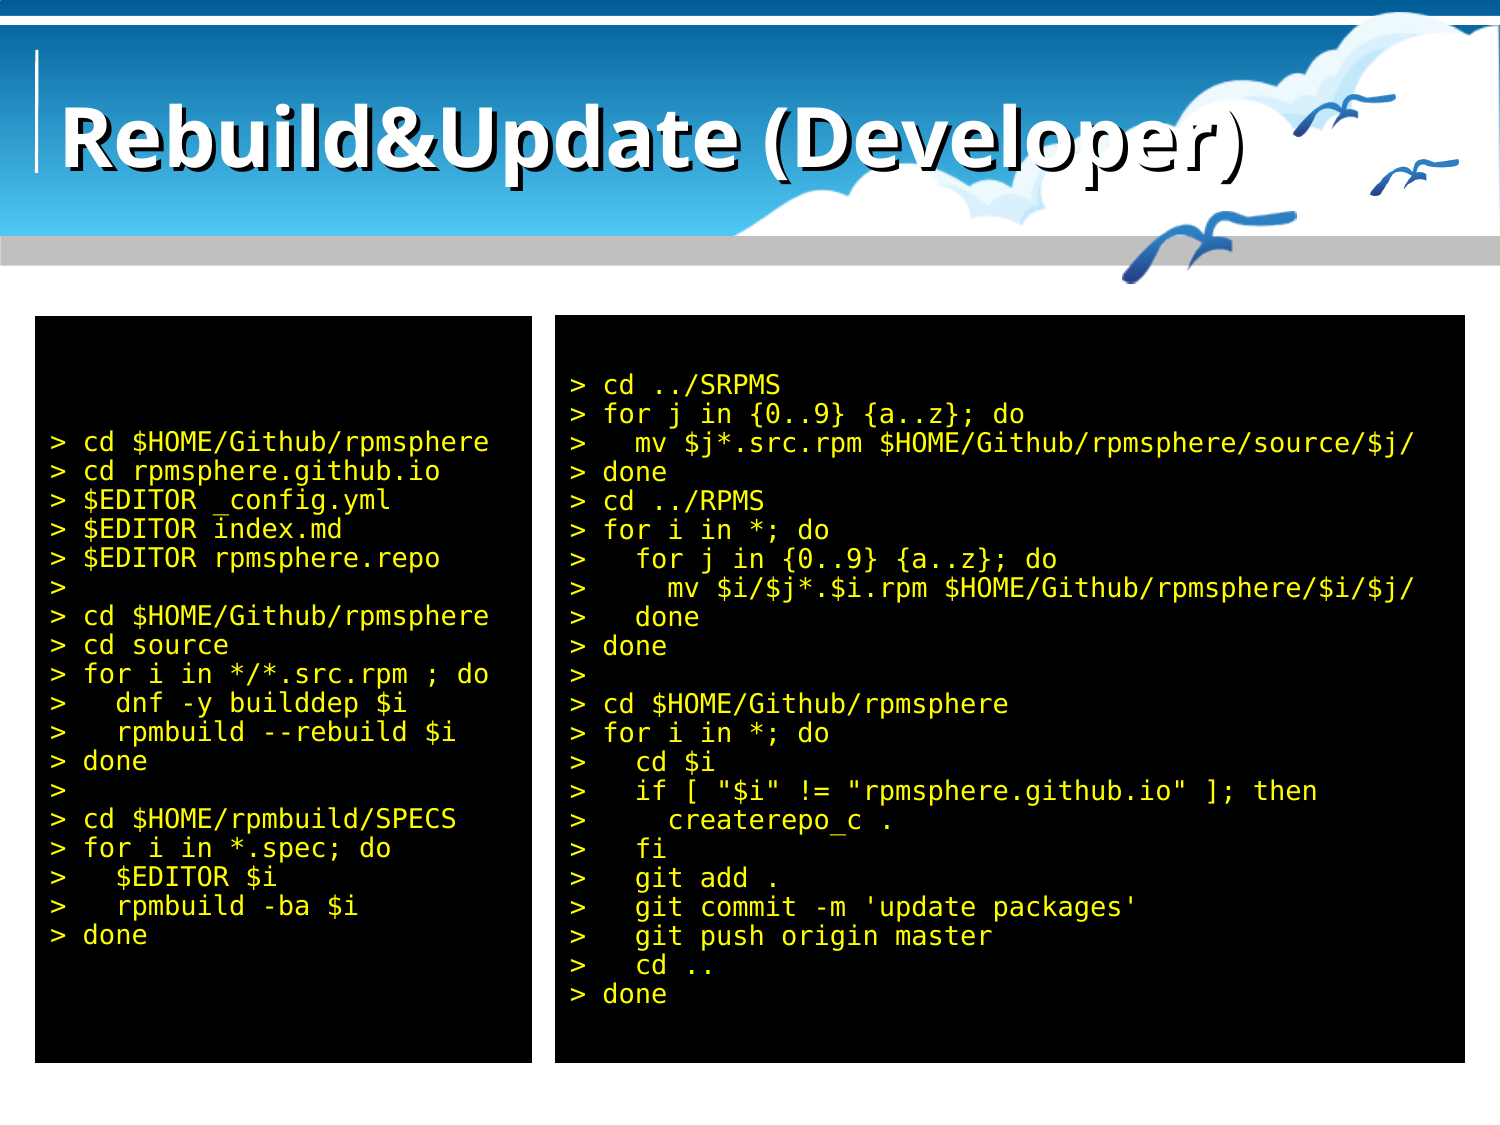

# Rebuild&Update (Developer)
> cd ../SRPMS
> for j in {0..9} {a..z}; do
> mv $j*.src.rpm $HOME/Github/rpmsphere/source/$j/
> done
> cd ../RPMS
> for i in *; do
> for j in {0..9} {a..z}; do
> mv $i/$j*.$i.rpm $HOME/Github/rpmsphere/$i/$j/
> done
> done
>
> cd $HOME/Github/rpmsphere
> for i in *; do
> cd $i
> if [ "$i" != "rpmsphere.github.io" ]; then
> createrepo_c .
> fi
> git add .
> git commit -m 'update packages'
> git push origin master
> cd ..
> done
> cd $HOME/Github/rpmsphere
> cd rpmsphere.github.io
> $EDITOR _config.yml
> $EDITOR index.md
> $EDITOR rpmsphere.repo
>
> cd $HOME/Github/rpmsphere
> cd source
> for i in */*.src.rpm ; do
> dnf -y builddep $i
> rpmbuild --rebuild $i
> done
>
> cd $HOME/rpmbuild/SPECS
> for i in *.spec; do
> $EDITOR $i
> rpmbuild -ba $i
> done